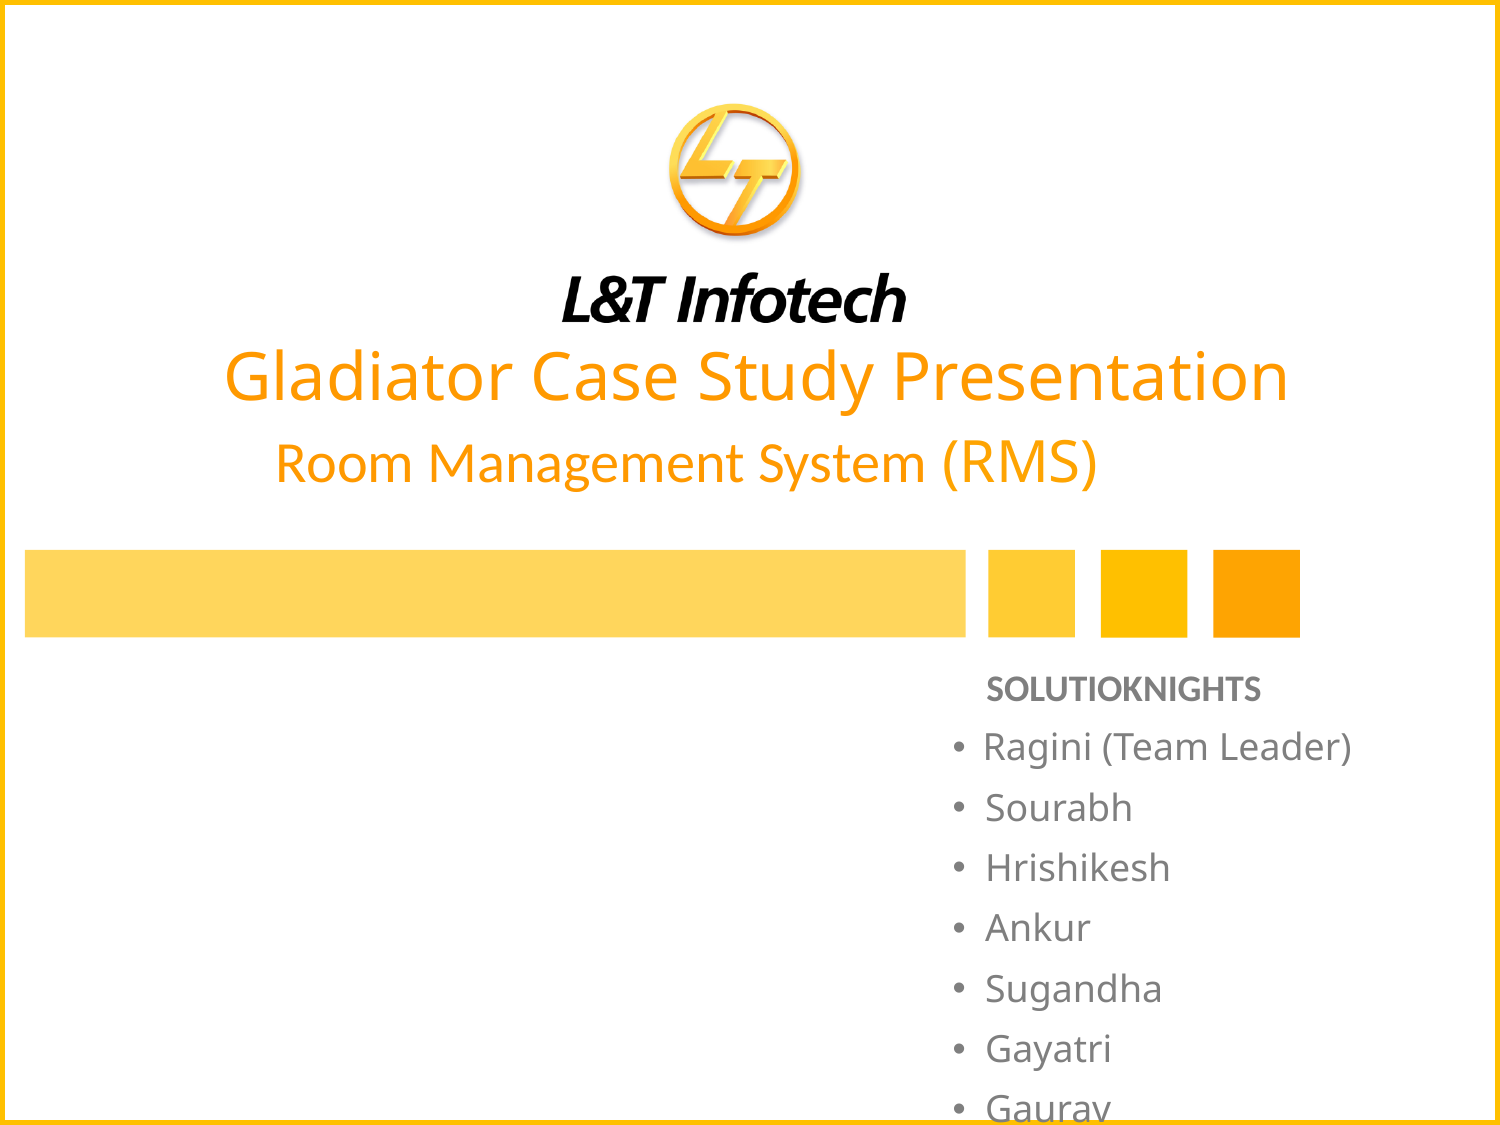

# Gladiator Case Study Presentation Room Management System (RMS)
 SOLUTIOKNIGHTS
 Ragini (Team Leader)
 Sourabh
 Hrishikesh
 Ankur
 Sugandha
 Gayatri
 Gaurav